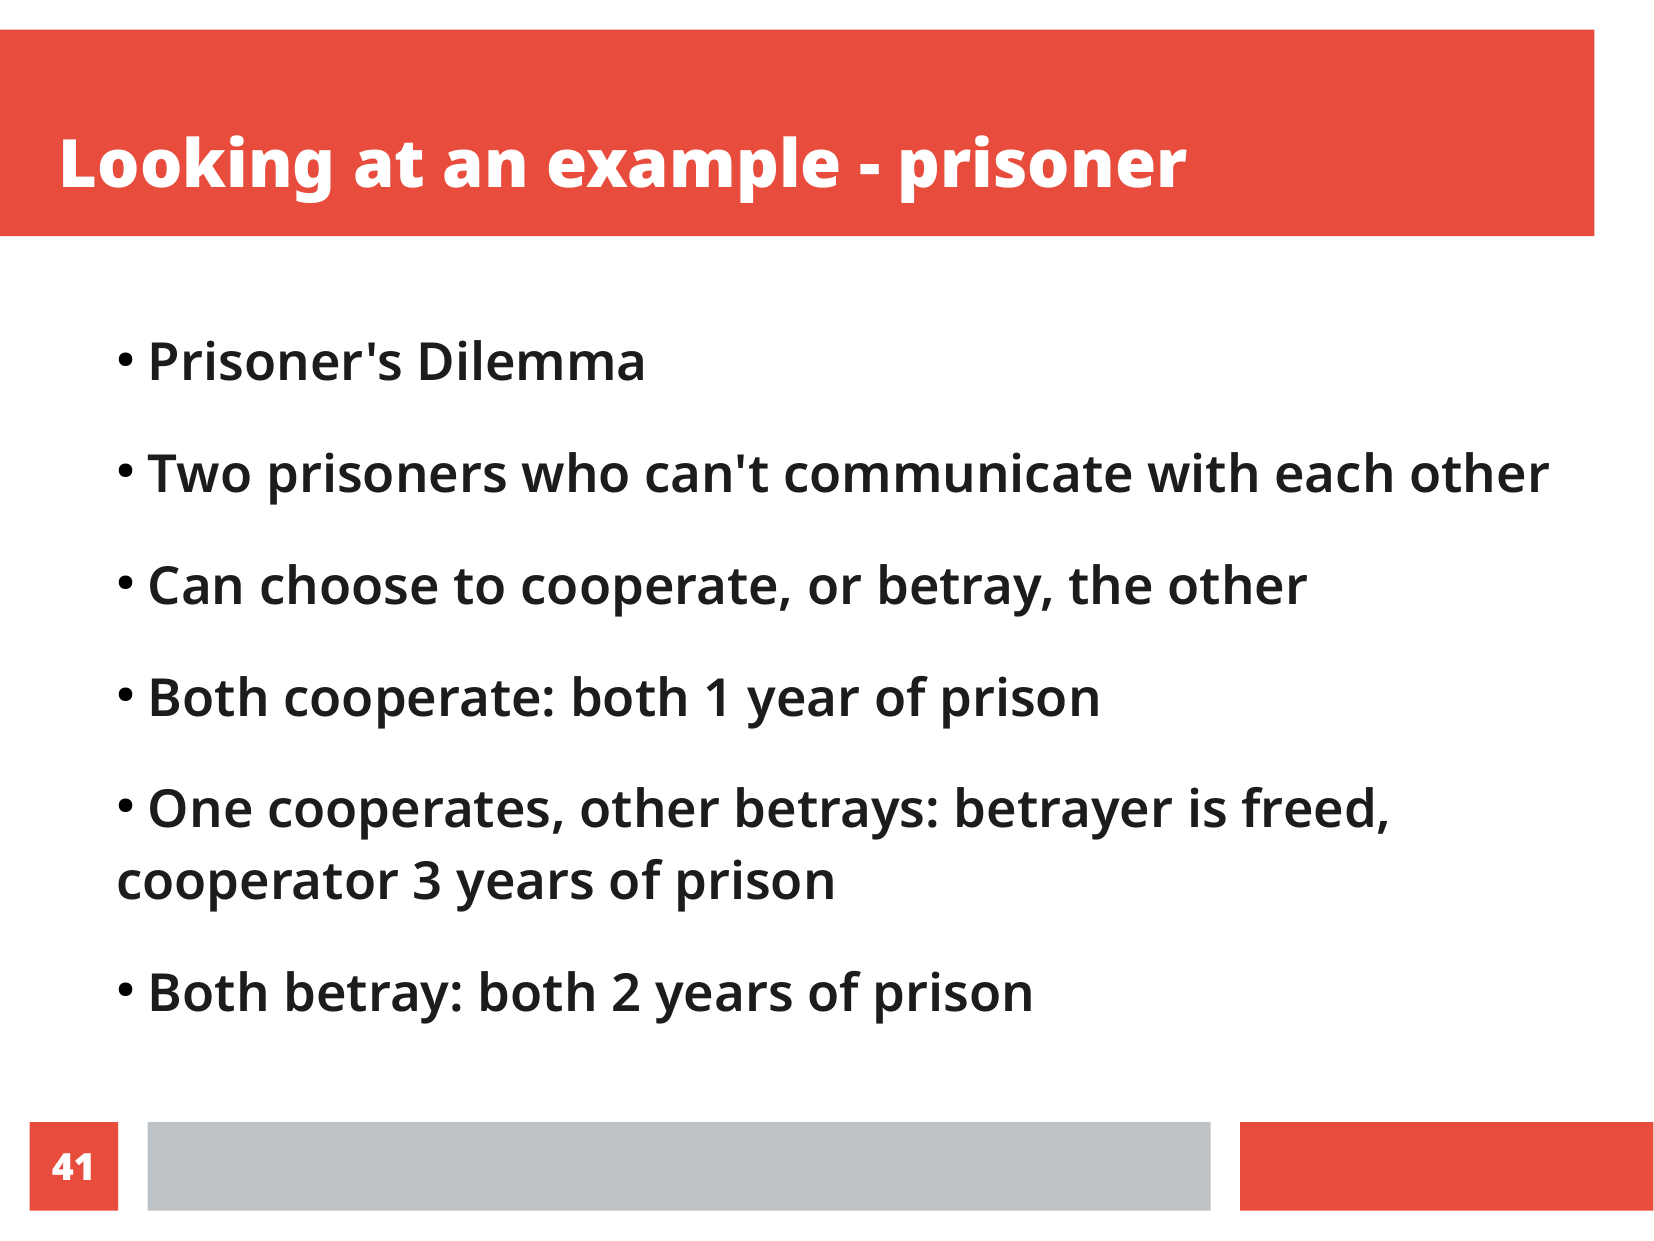

# Looking at an example - prisoner
 Prisoner's Dilemma
 Two prisoners who can't communicate with each other
 Can choose to cooperate, or betray, the other
 Both cooperate: both 1 year of prison
 One cooperates, other betrays: betrayer is freed, cooperator 3 years of prison
 Both betray: both 2 years of prison
41